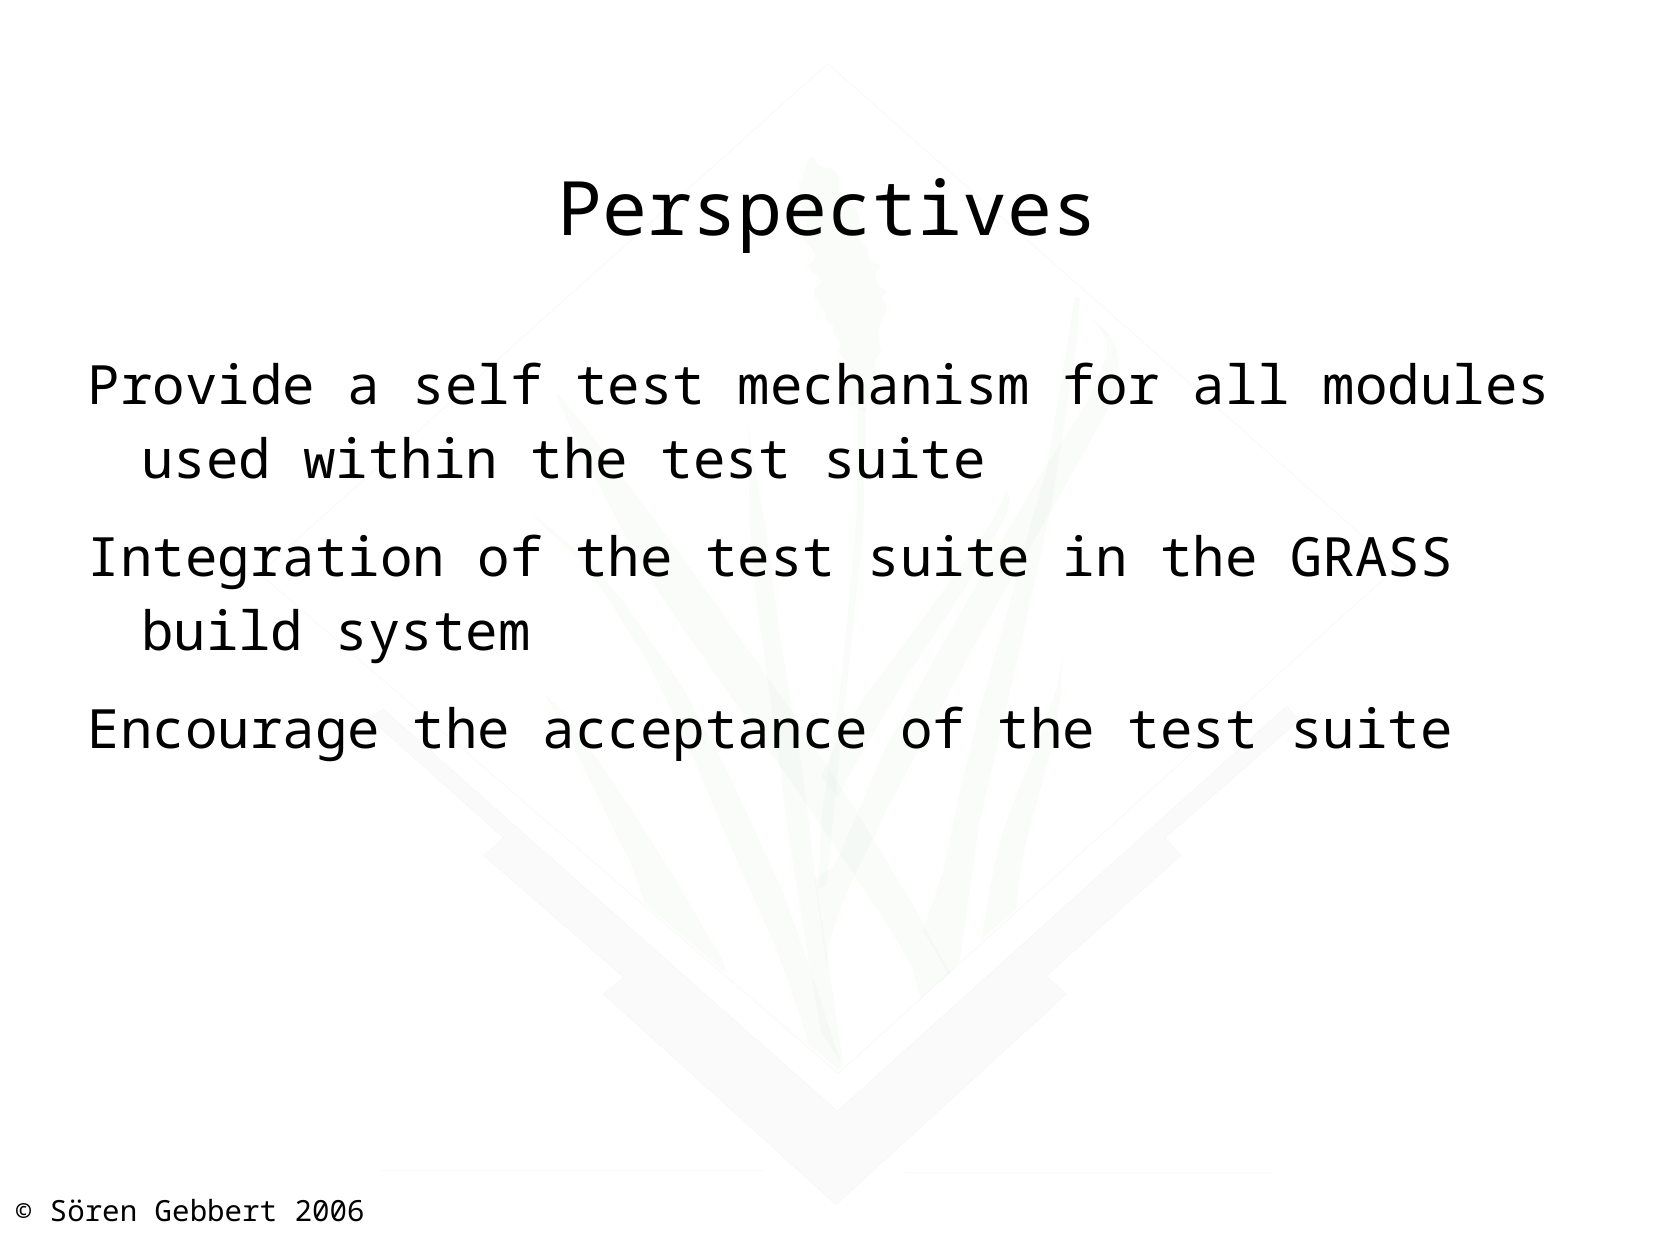

# Perspectives
Provide a self test mechanism for all modules used within the test suite
Integration of the test suite in the GRASS build system
Encourage the acceptance of the test suite
© Sören Gebbert 2006